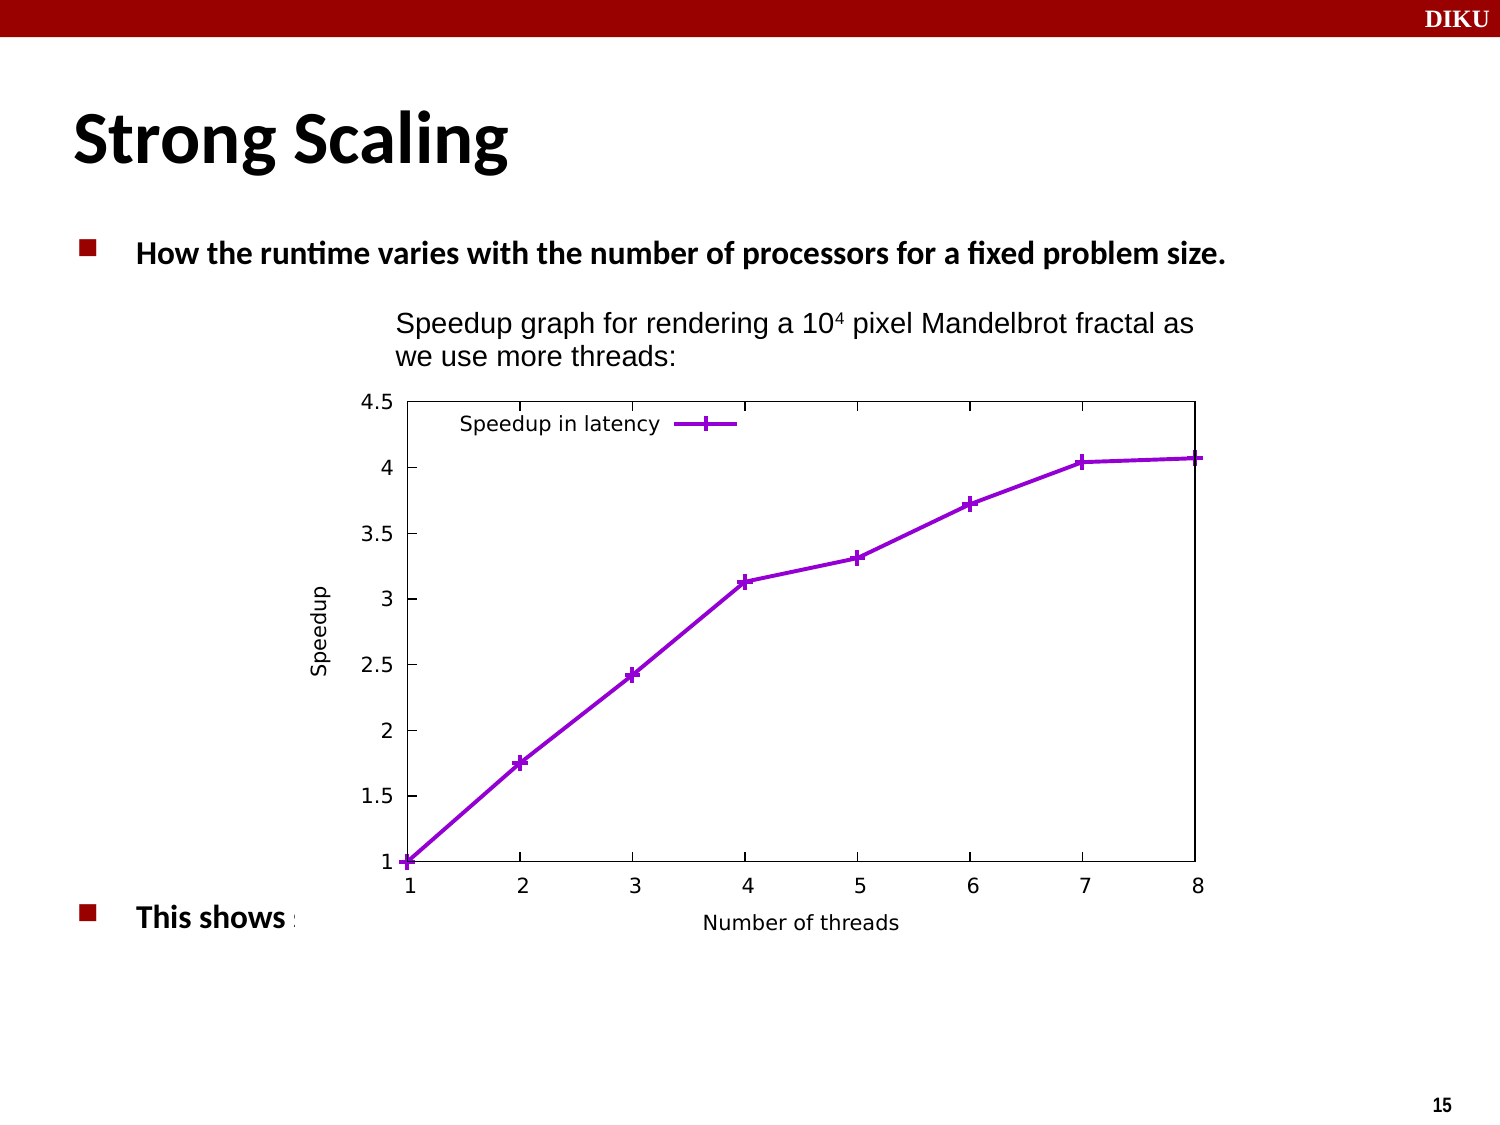

Strong Scaling
How the runtime varies with the number of processors for a fixed problem size.
This shows sub-linear strong scalability—8 threads barely gets us 4 × speedup
Speedup graph for rendering a 104 pixel Mandelbrot fractal as we use more threads: